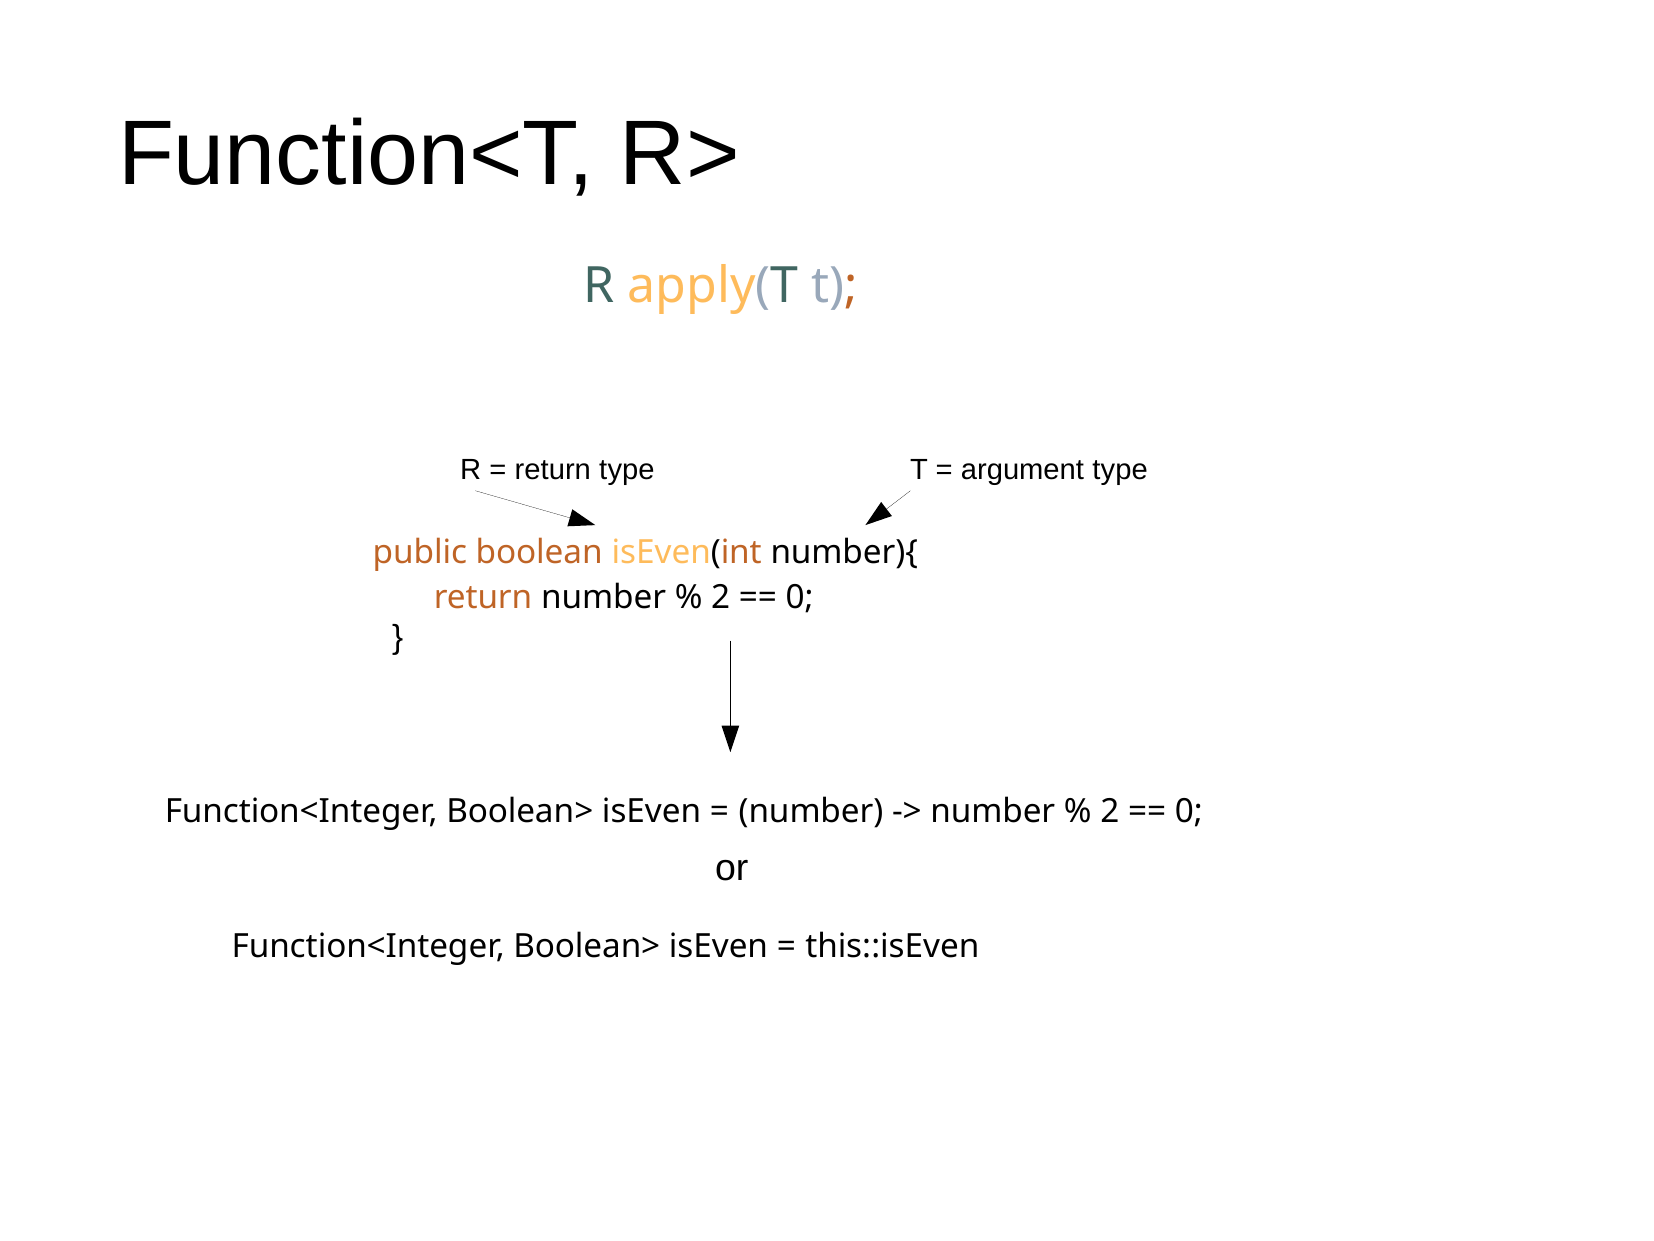

# Function<T, R>
R apply(T t);
R = return type
T = argument type
 public boolean isEven(int number){
 return number % 2 == 0;
 }
Function<Integer, Boolean> isEven = (number) -> number % 2 == 0;
or
Function<Integer, Boolean> isEven = this::isEven